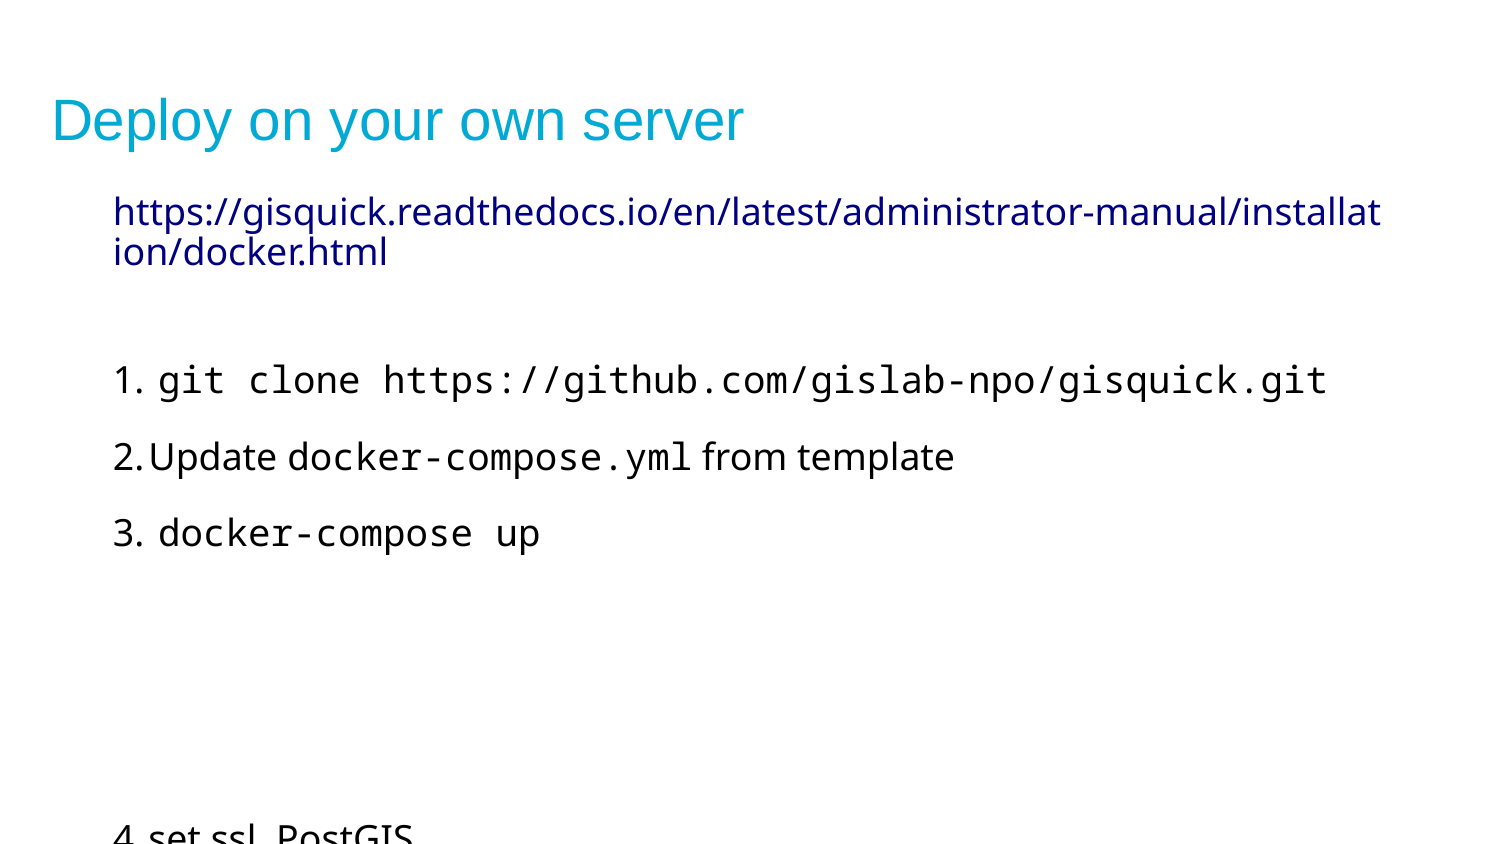

# Deploy on your own server
https://gisquick.readthedocs.io/en/latest/administrator-manual/installation/docker.html
 git clone https://github.com/gislab-npo/gisquick.git
Update docker-compose.yml from template
 docker-compose up
set ssl, PostGIS, ...